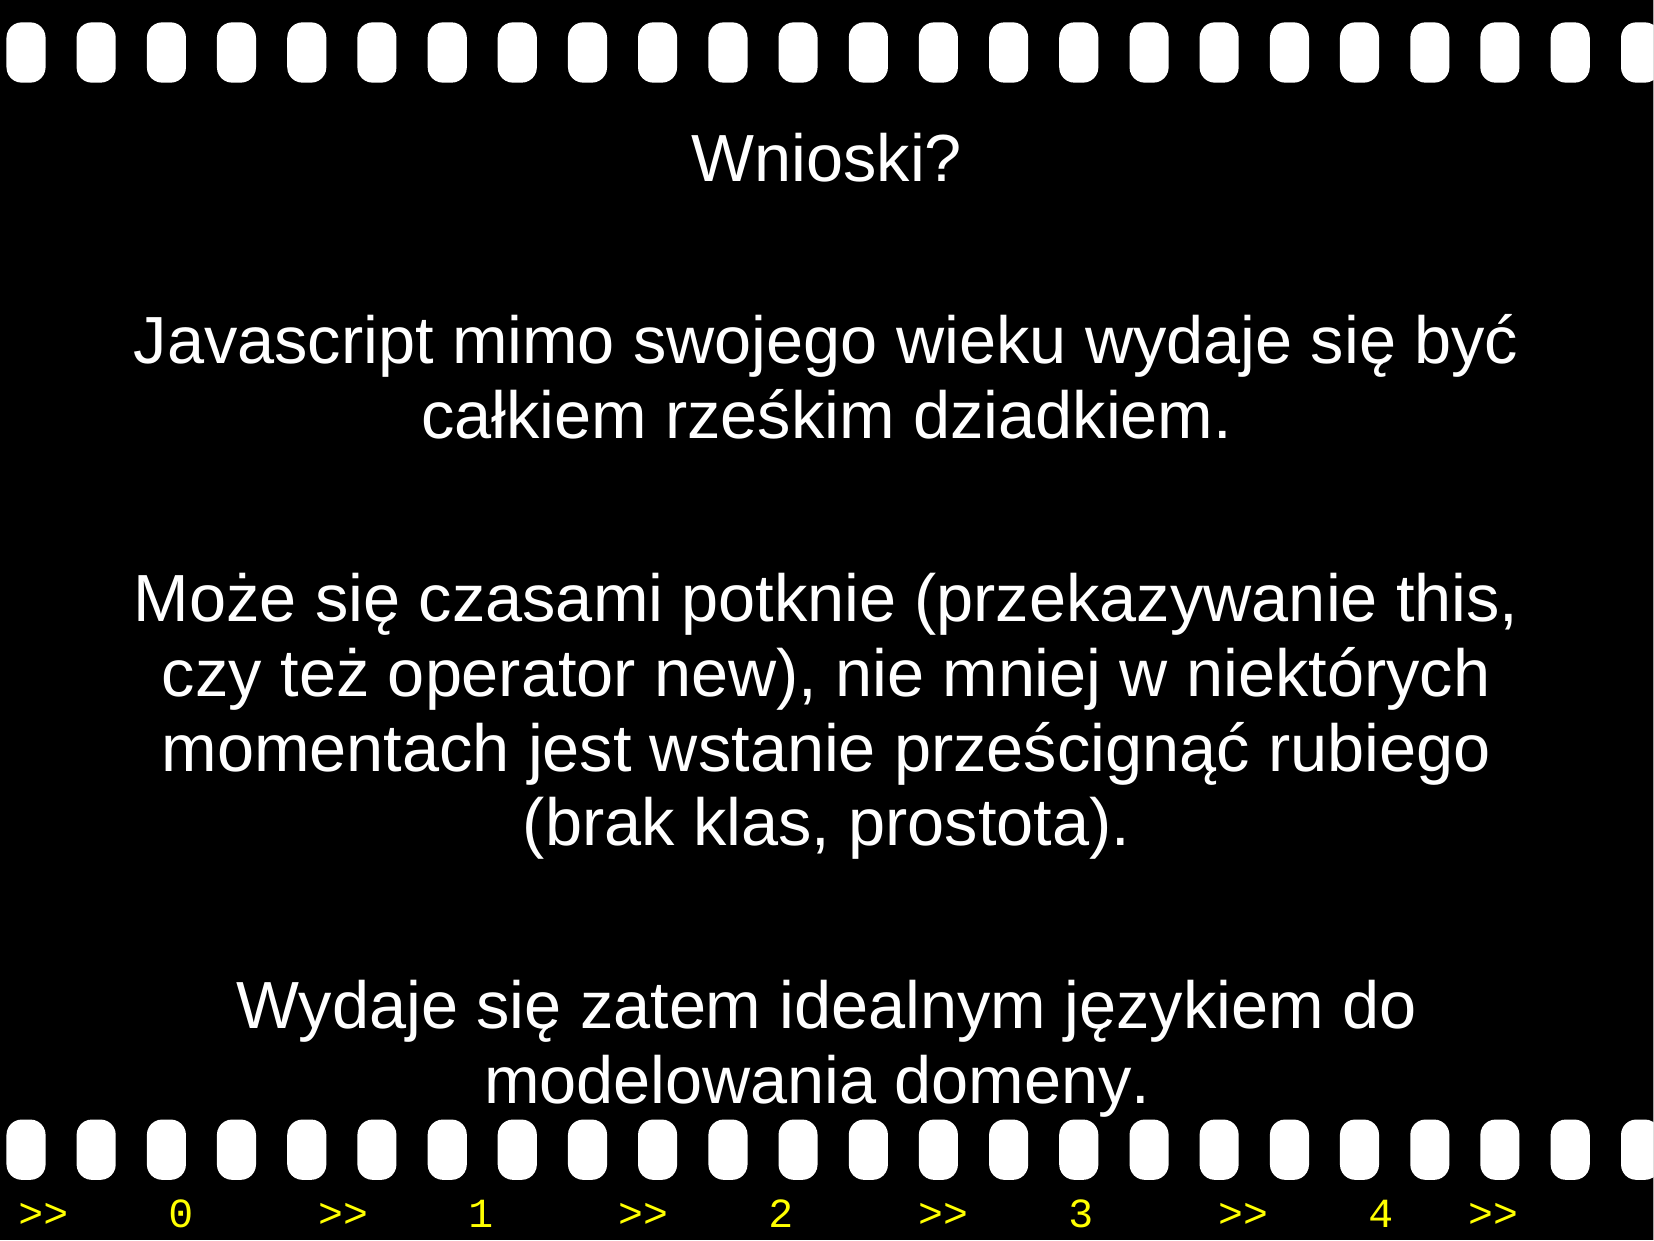

# Wnioski?
Javascript mimo swojego wieku wydaje się być całkiem rześkim dziadkiem.
Może się czasami potknie (przekazywanie this, czy też operator new), nie mniej w niektórych momentach jest wstanie prześcignąć rubiego (brak klas, prostota).
Wydaje się zatem idealnym językiem do modelowania domeny.